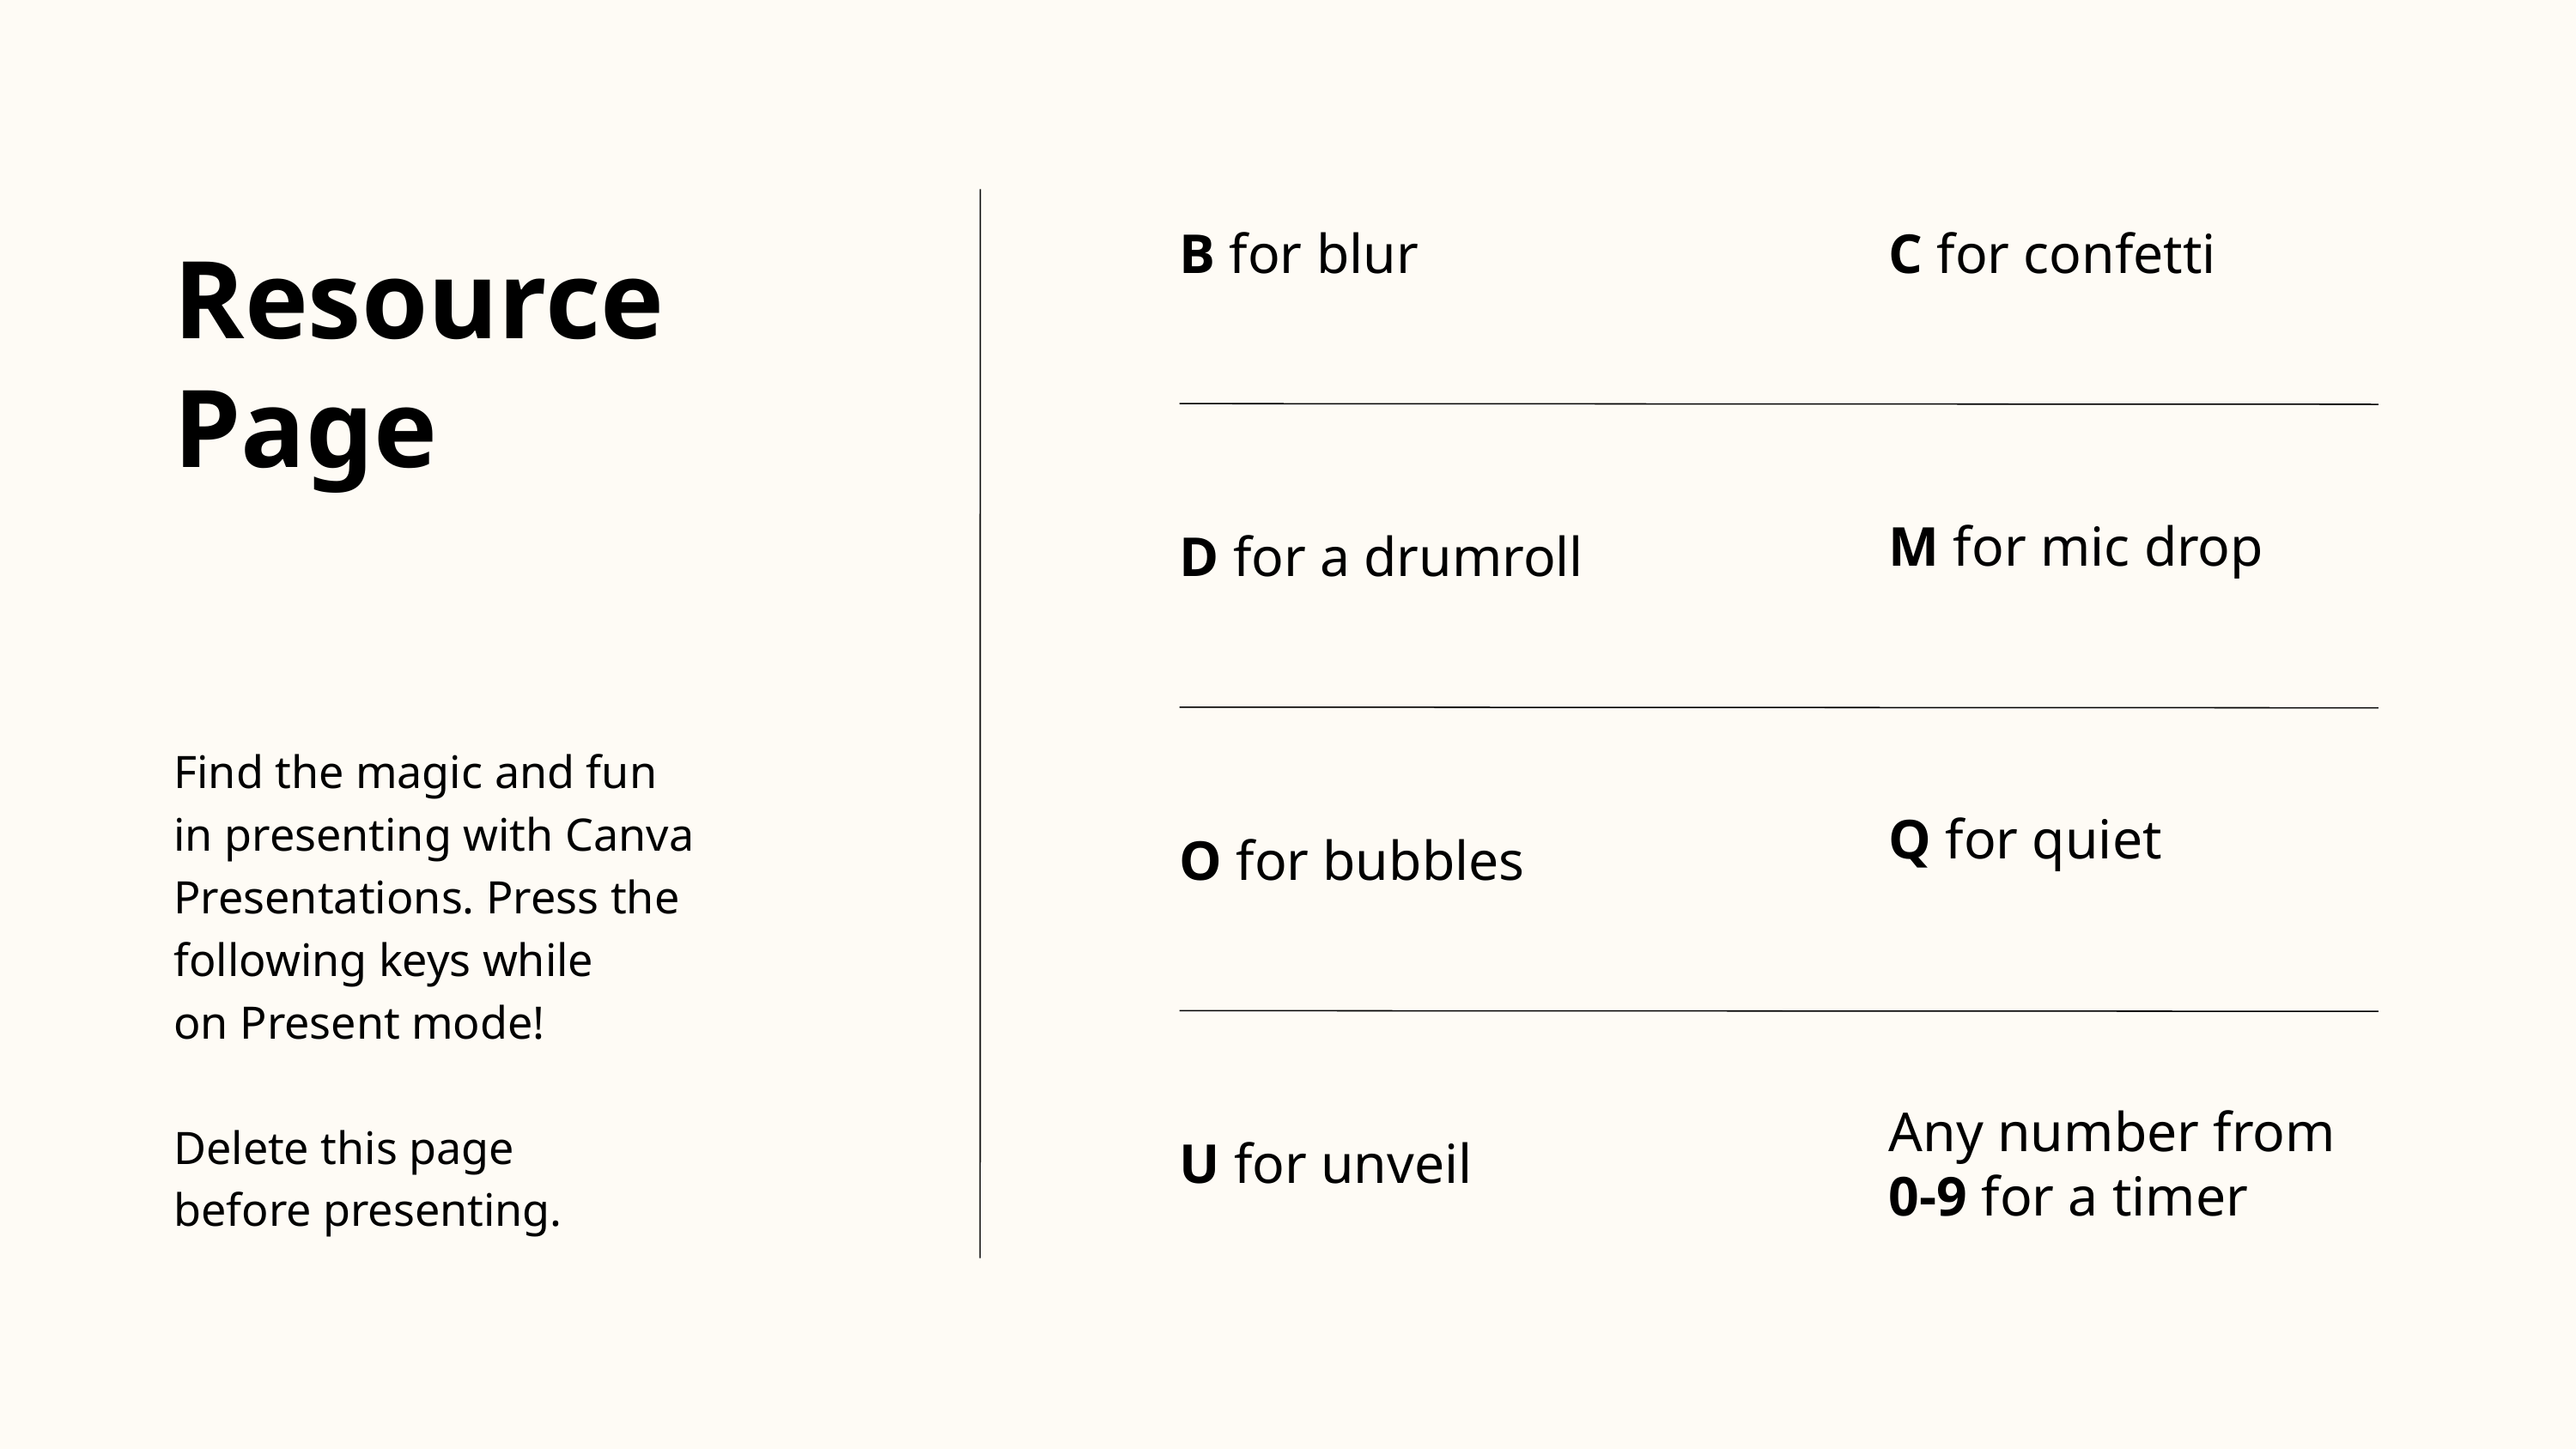

B for blur
C for confetti
Resource
Page
M for mic drop
D for a drumroll
Find the magic and fun
in presenting with Canva Presentations. Press the following keys while
on Present mode!
Delete this page
before presenting.
Q for quiet
O for bubbles
Any number from 0-9 for a timer
U for unveil